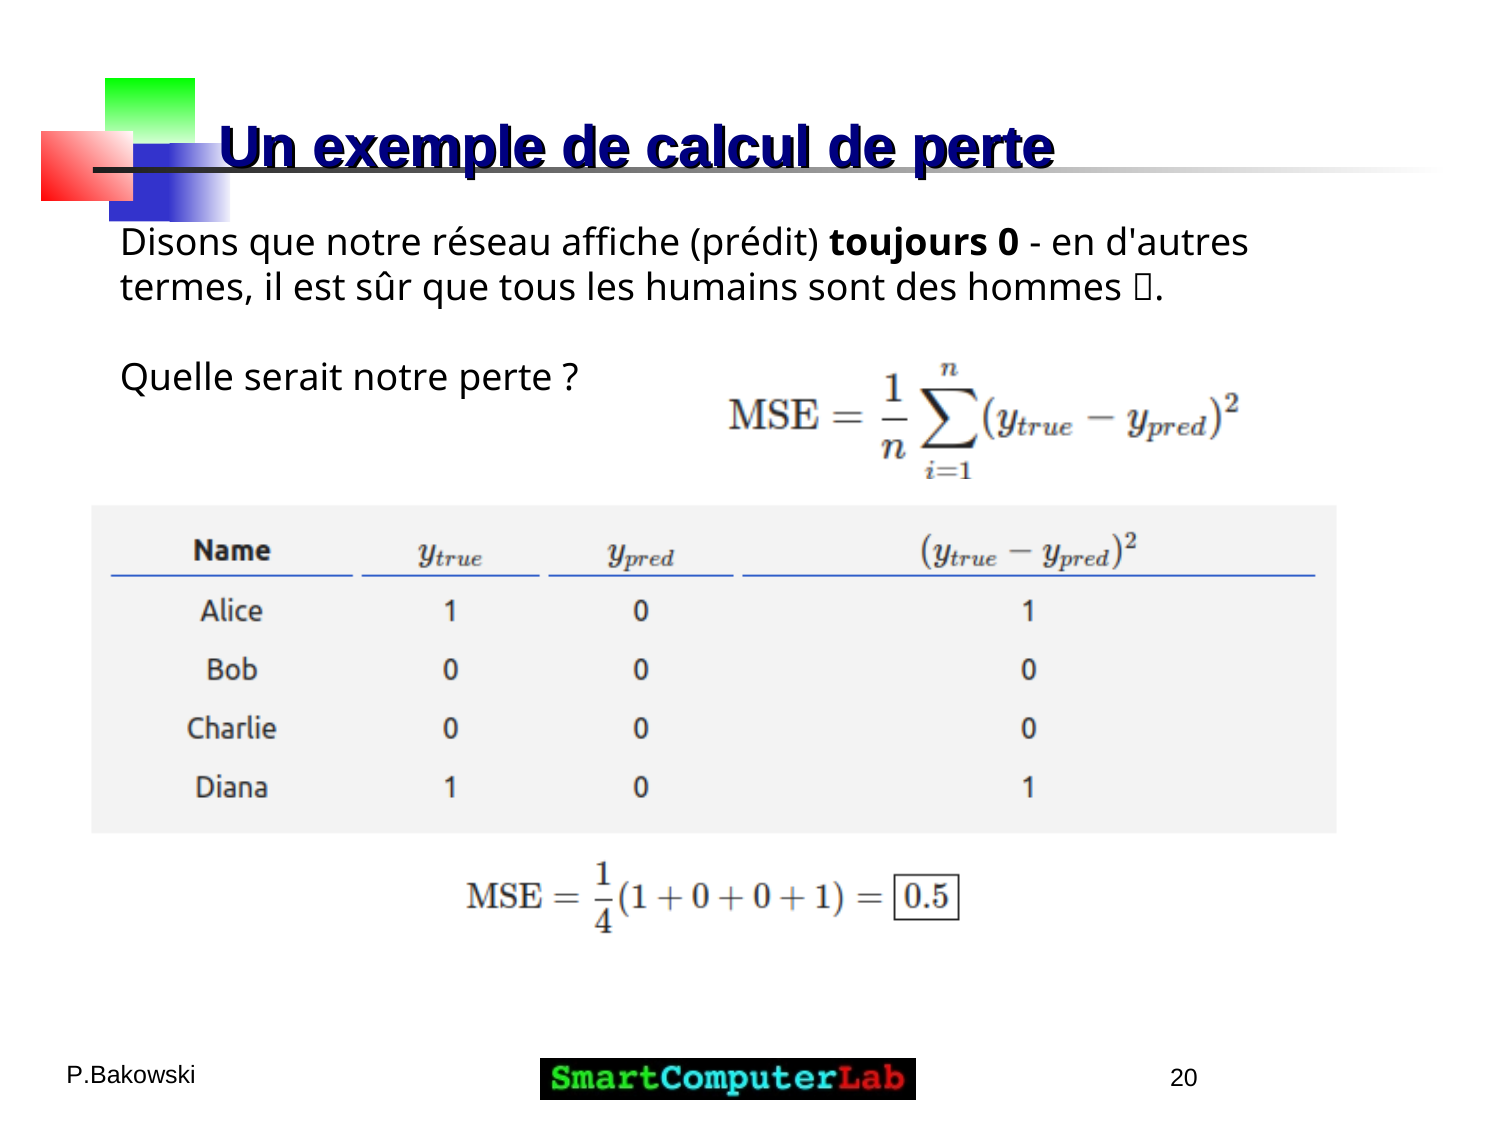

# Un exemple de calcul de perte
Disons que notre réseau affiche (prédit) toujours 0 - en d'autres termes, il est sûr que tous les humains sont des hommes 🤔.
Quelle serait notre perte ?
20